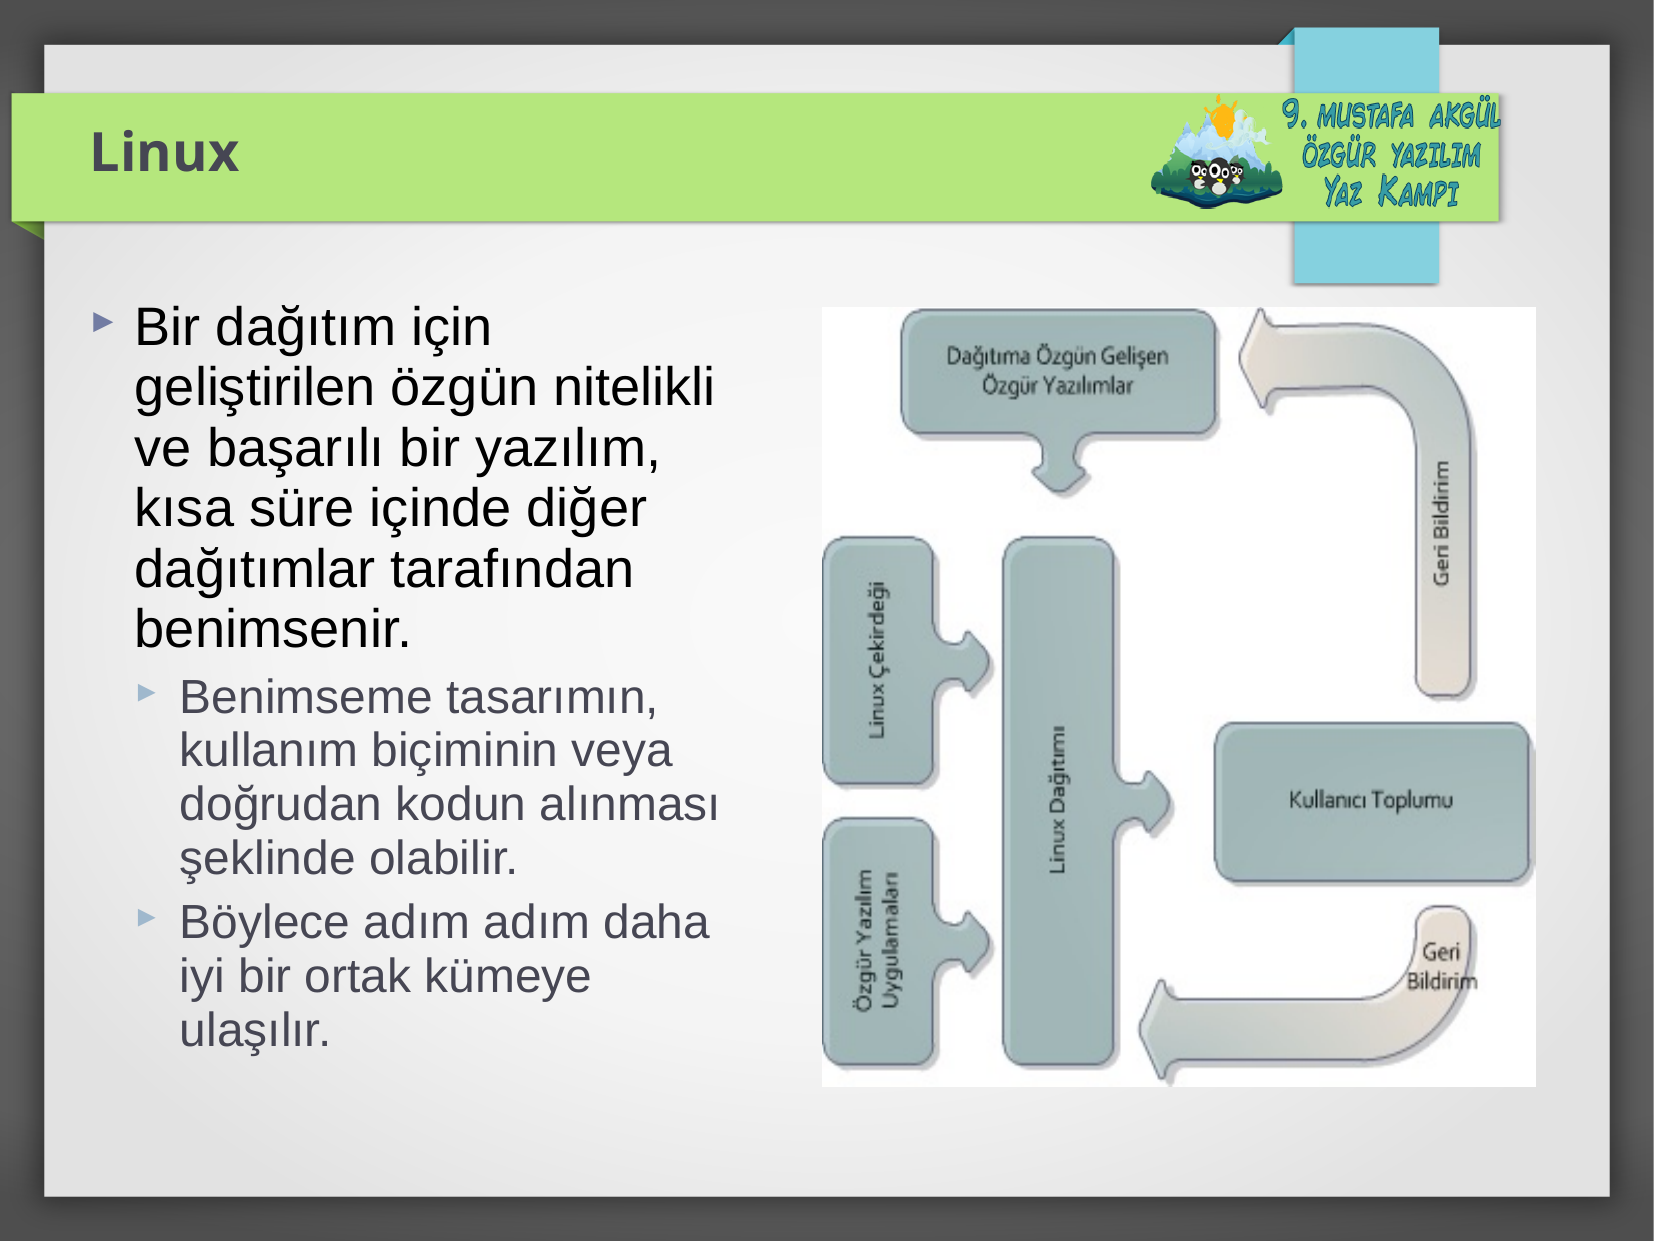

Linux
Bir dağıtım için geliştirilen özgün nitelikli ve başarılı bir yazılım, kısa süre içinde diğer dağıtımlar tarafından benimsenir.
Benimseme tasarımın, kullanım biçiminin veya doğrudan kodun alınması şeklinde olabilir.
Böylece adım adım daha iyi bir ortak kümeye ulaşılır.